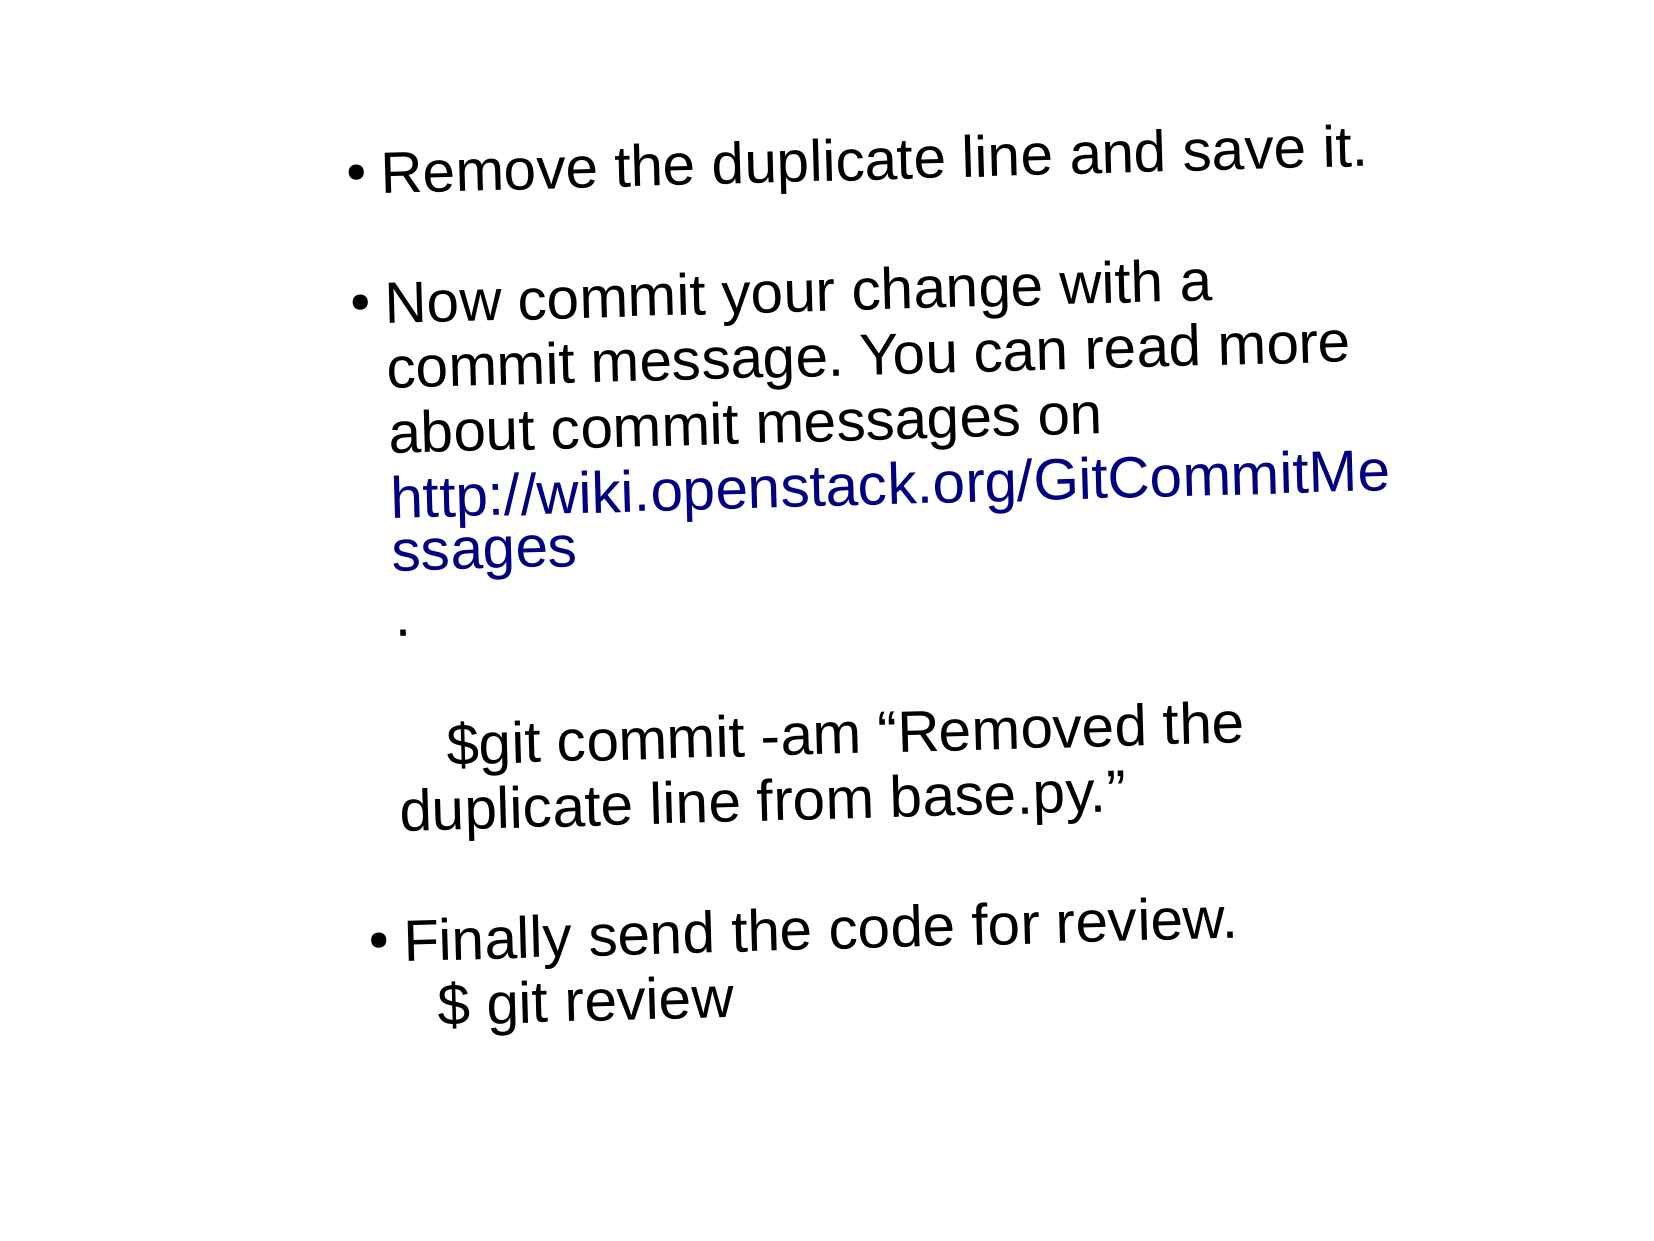

Remove the duplicate line and save it.
Now commit your change with a commit message. You can read more about commit messages on http://wiki.openstack.org/GitCommitMessages.
 $git commit -am “Removed the duplicate line from base.py.”
Finally send the code for review.
 $ git review